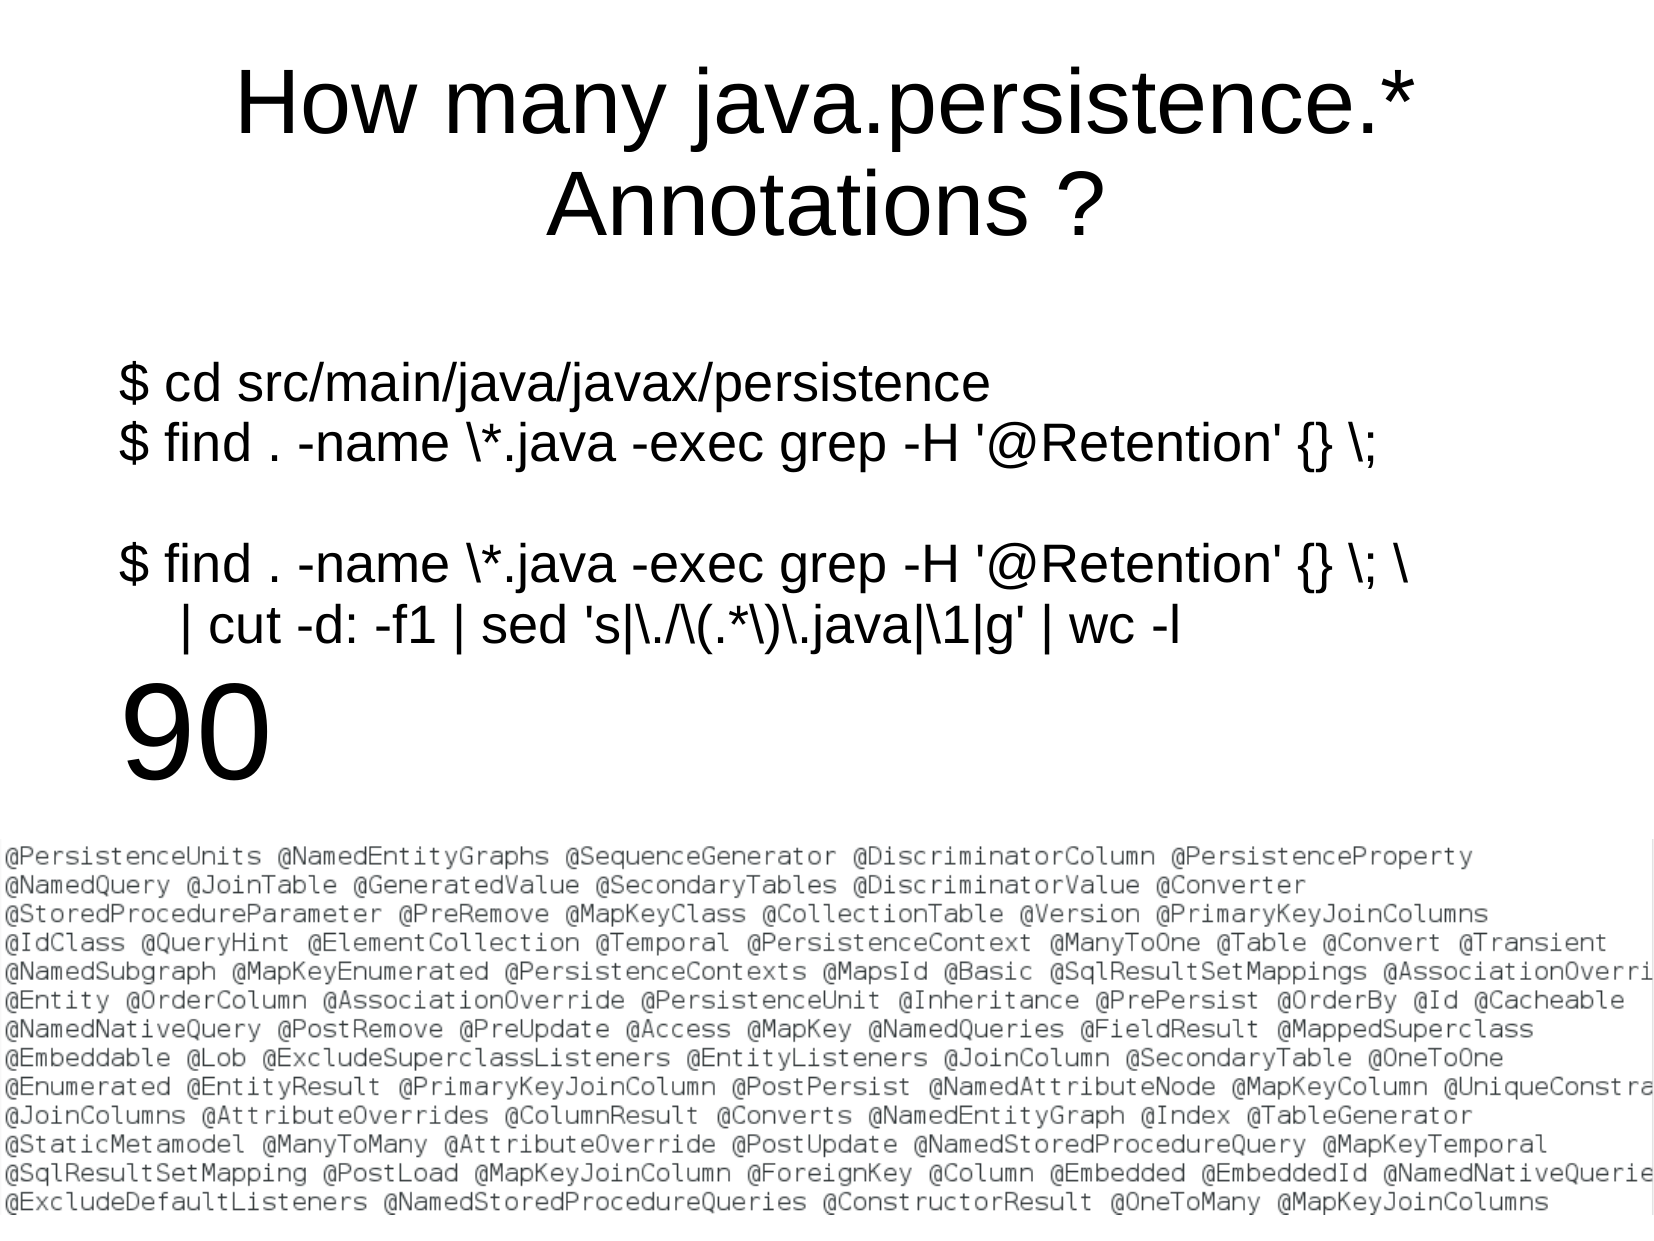

# How many java.persistence.* Annotations ?
$ cd src/main/java/javax/persistence
$ find . -name \*.java -exec grep -H '@Retention' {} \;
$ find . -name \*.java -exec grep -H '@Retention' {} \; \
 | cut -d: -f1 | sed 's|\./\(.*\)\.java|\1|g' | wc -l
90